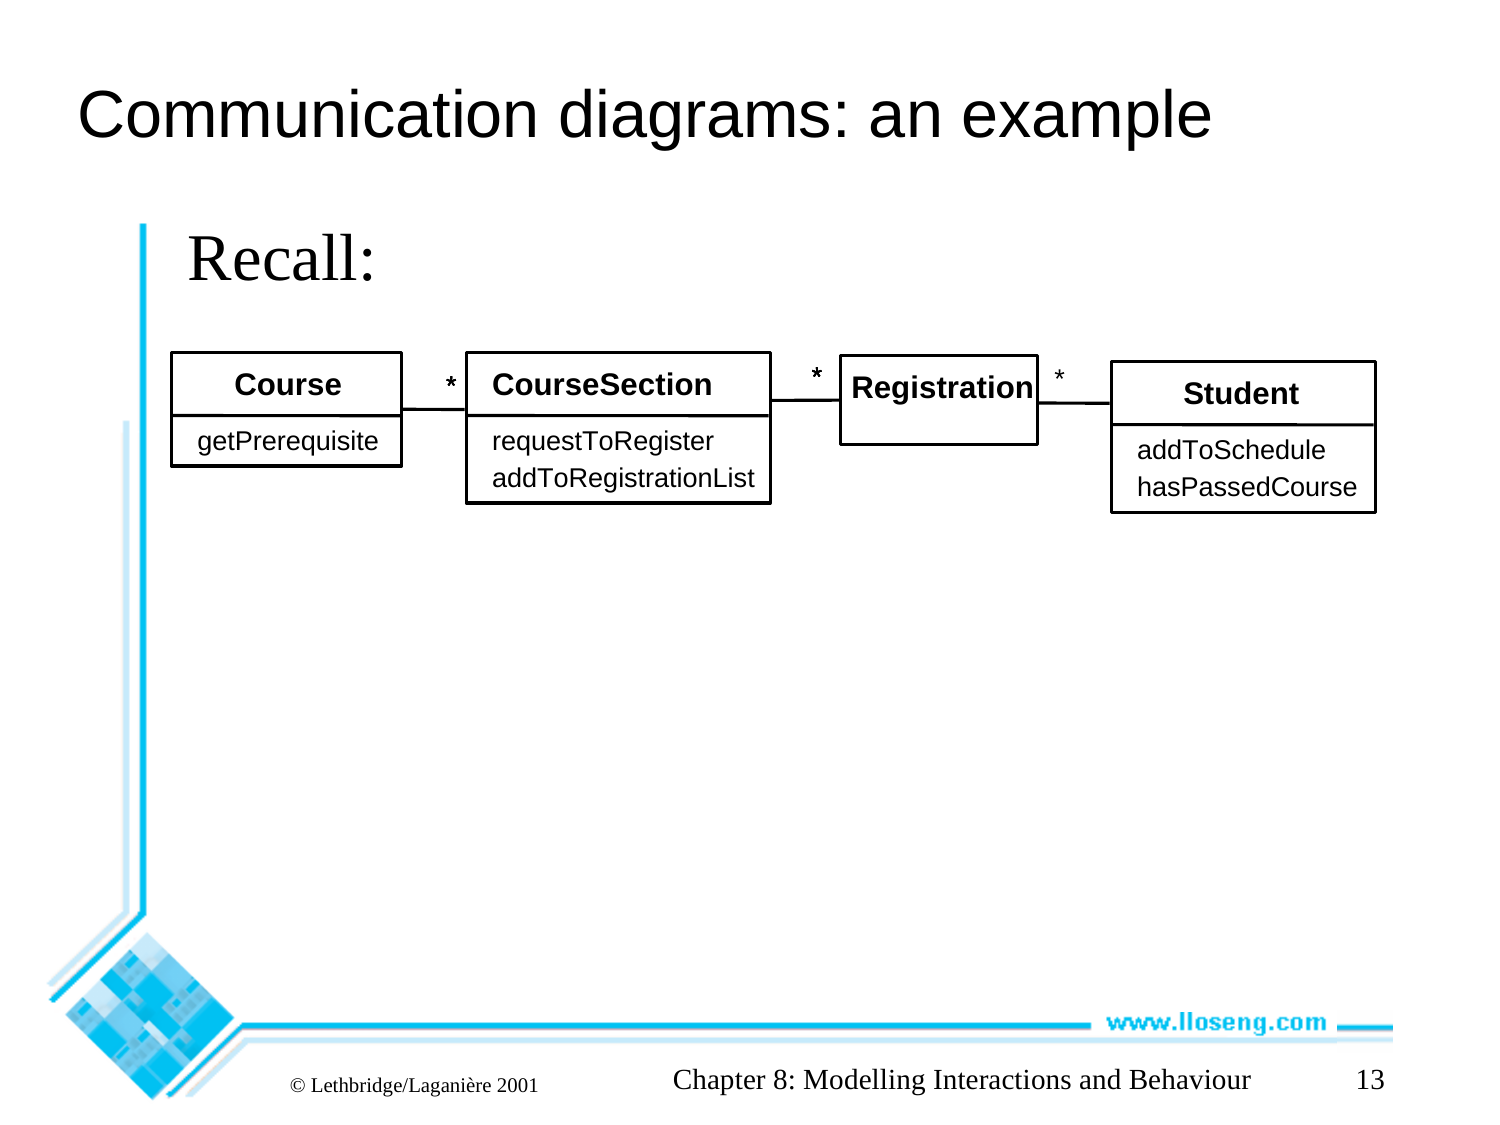

# Communication diagrams: an example
Recall:
*
*
*
*
*
*
*
Course
CourseSection
*
*
*
*
*
Registration
Student
getPrerequisite
requestToRegister
addToSchedule
addToRegistrationList
hasPassedCourse
Chapter 8: Modelling Interactions and Behaviour
© Lethbridge/Laganière 2001